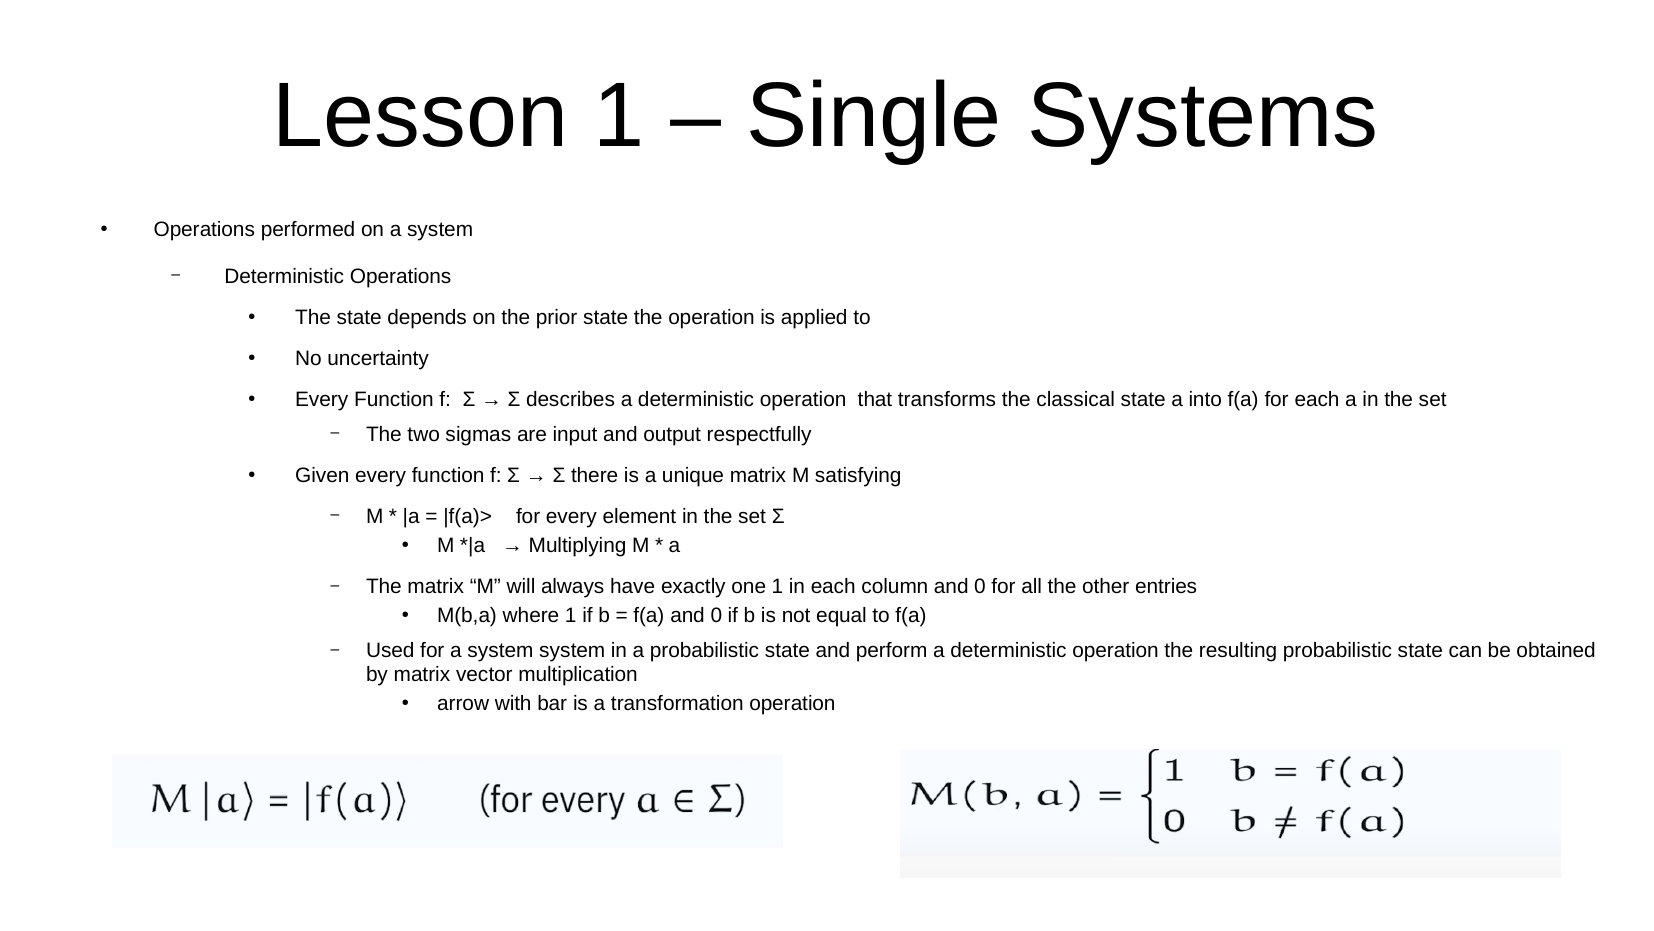

# Lesson 1 – Single Systems
Operations performed on a system
Deterministic Operations
The state depends on the prior state the operation is applied to
No uncertainty
Every Function f: Σ → Σ describes a deterministic operation that transforms the classical state a into f(a) for each a in the set
The two sigmas are input and output respectfully
Given every function f: Σ → Σ there is a unique matrix M satisfying
M * |a = |f(a)> 	for every element in the set Σ
M *|a → Multiplying M * a
The matrix “M” will always have exactly one 1 in each column and 0 for all the other entries
M(b,a) where 1 if b = f(a) and 0 if b is not equal to f(a)
Used for a system system in a probabilistic state and perform a deterministic operation the resulting probabilistic state can be obtained by matrix vector multiplication
arrow with bar is a transformation operation